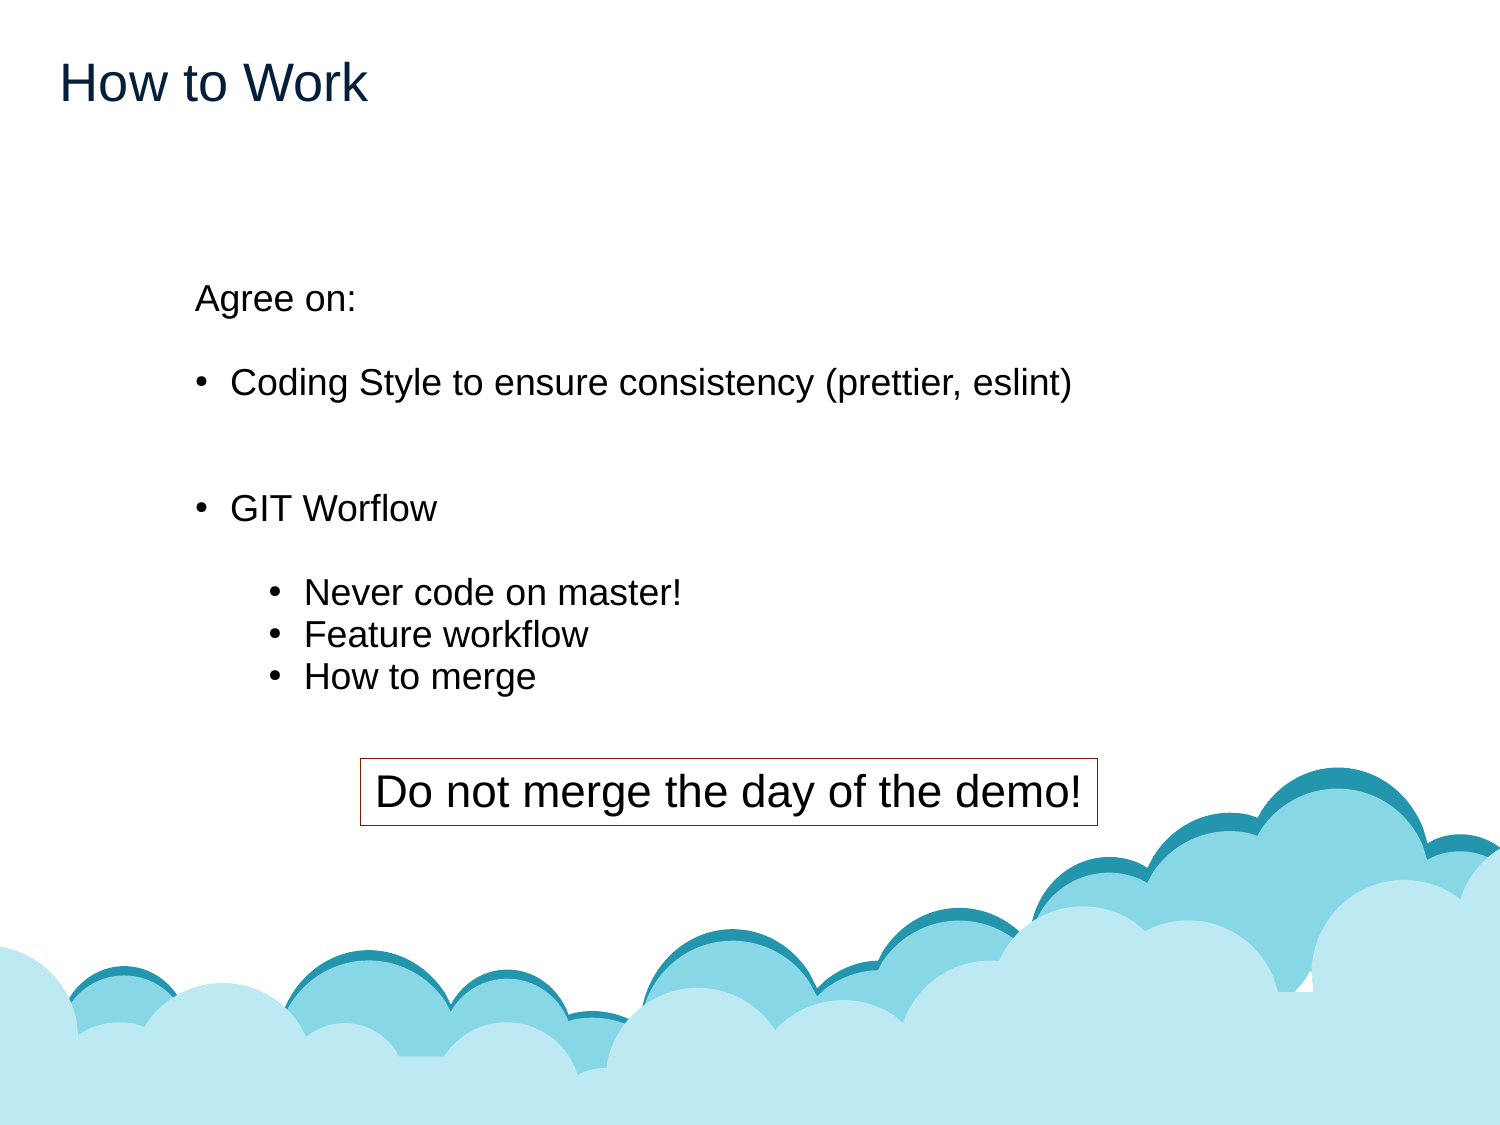

How to Work
Agree on:
Coding Style to ensure consistency (prettier, eslint)
GIT Worflow
Never code on master!
Feature workflow
How to merge
Do not merge the day of the demo!